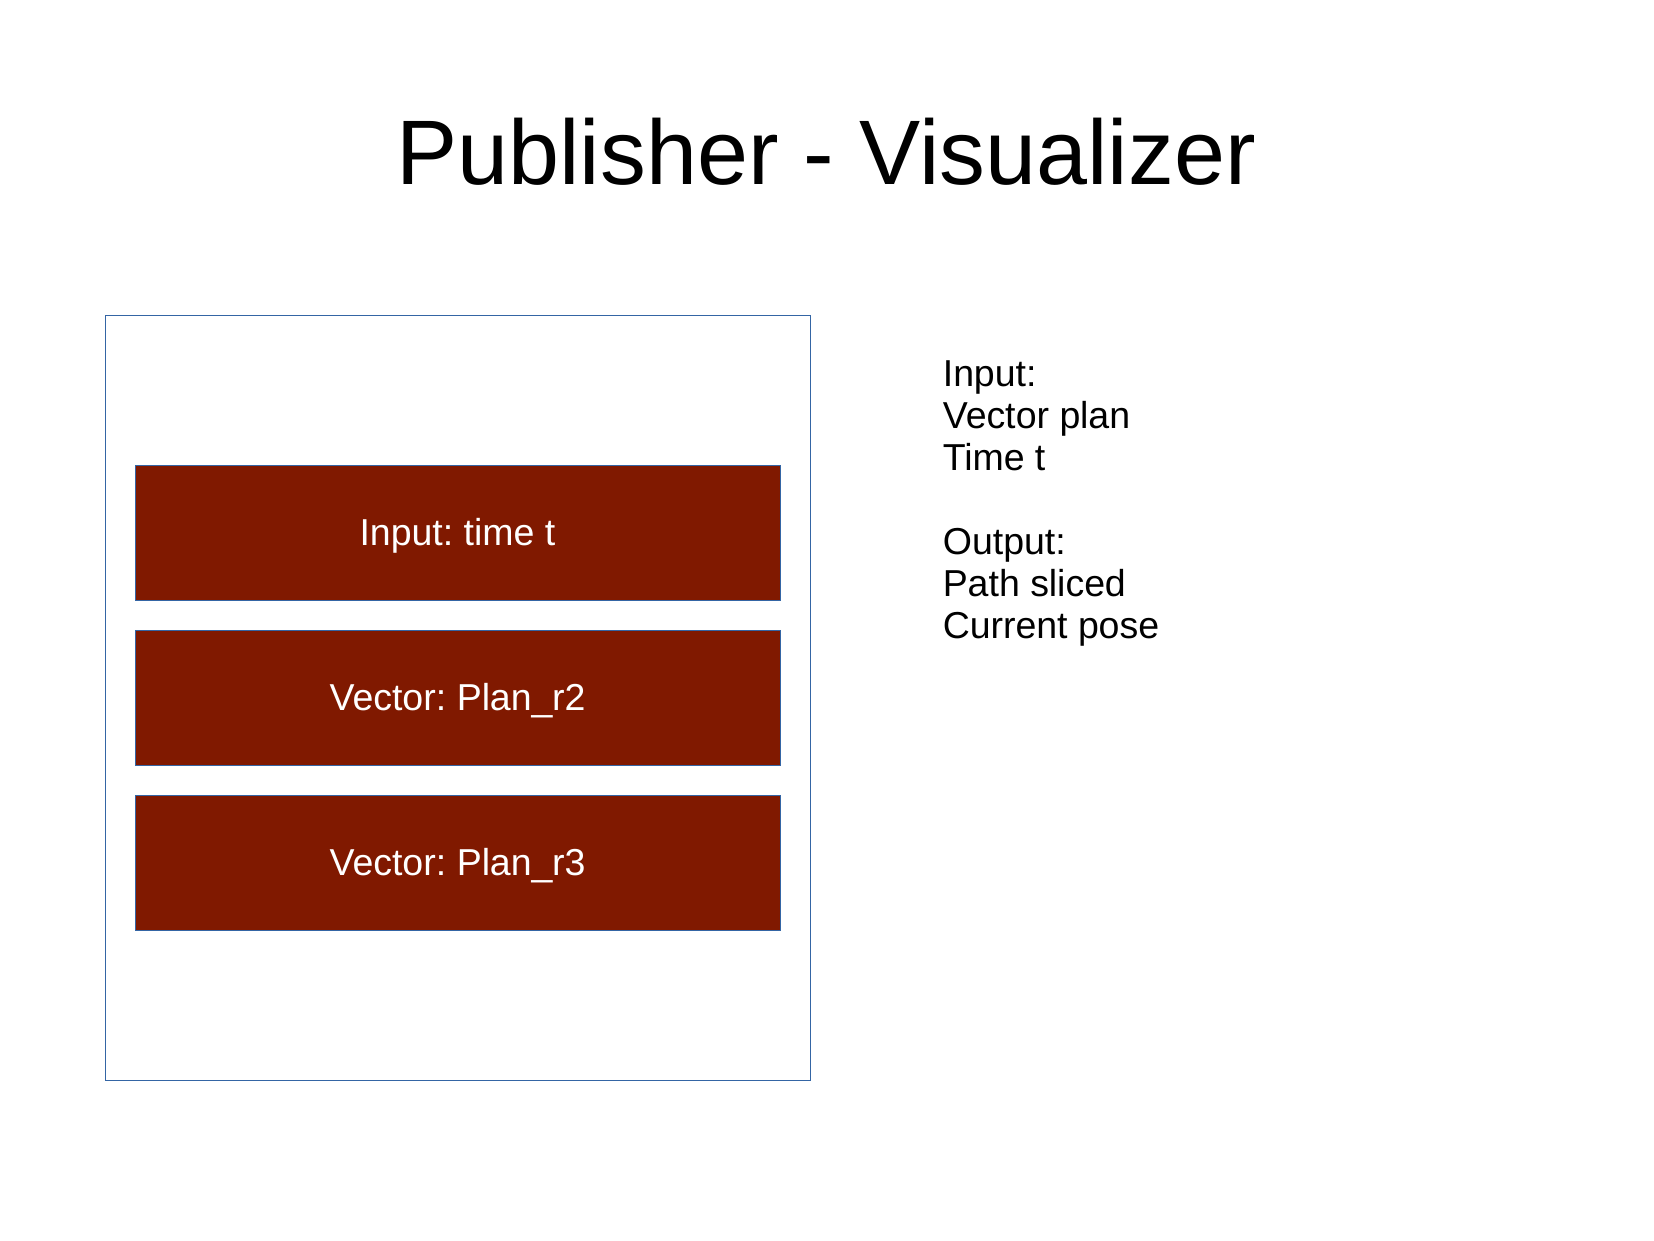

# Publisher - Visualizer
Input:
Vector plan
Time t
Output:
Path sliced
Current pose
Input: time t
Vector: Plan_r2
Vector: Plan_r3